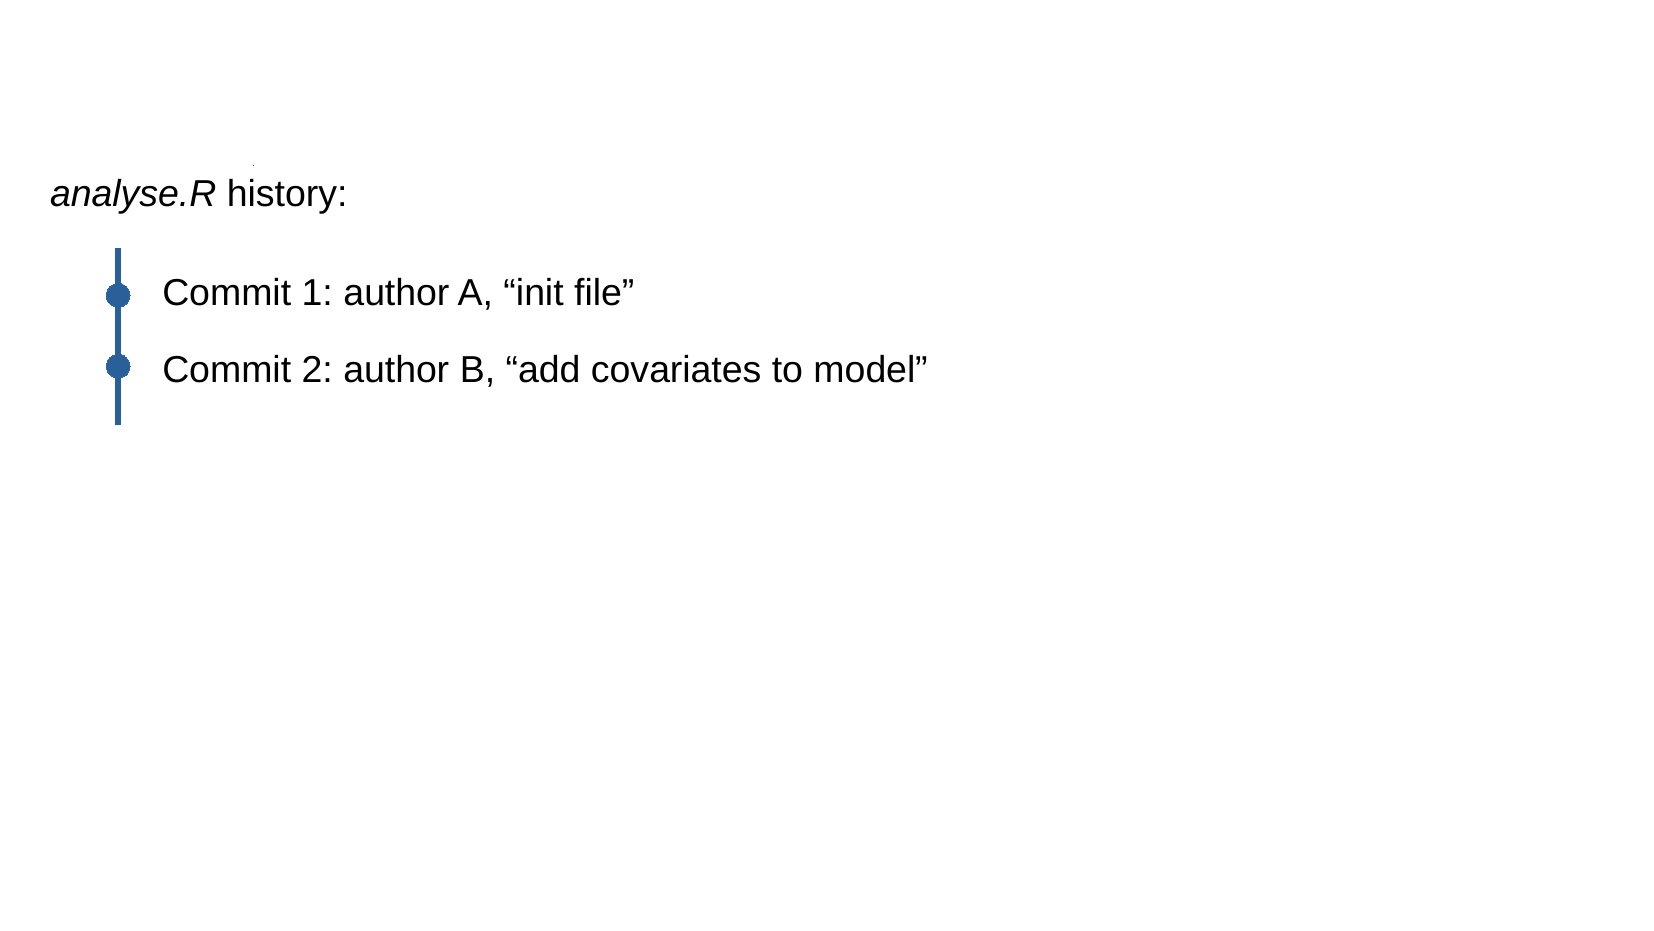

analyse.R history:
Commit 1: author A, “init file”
Commit 2: author B, “add covariates to model”